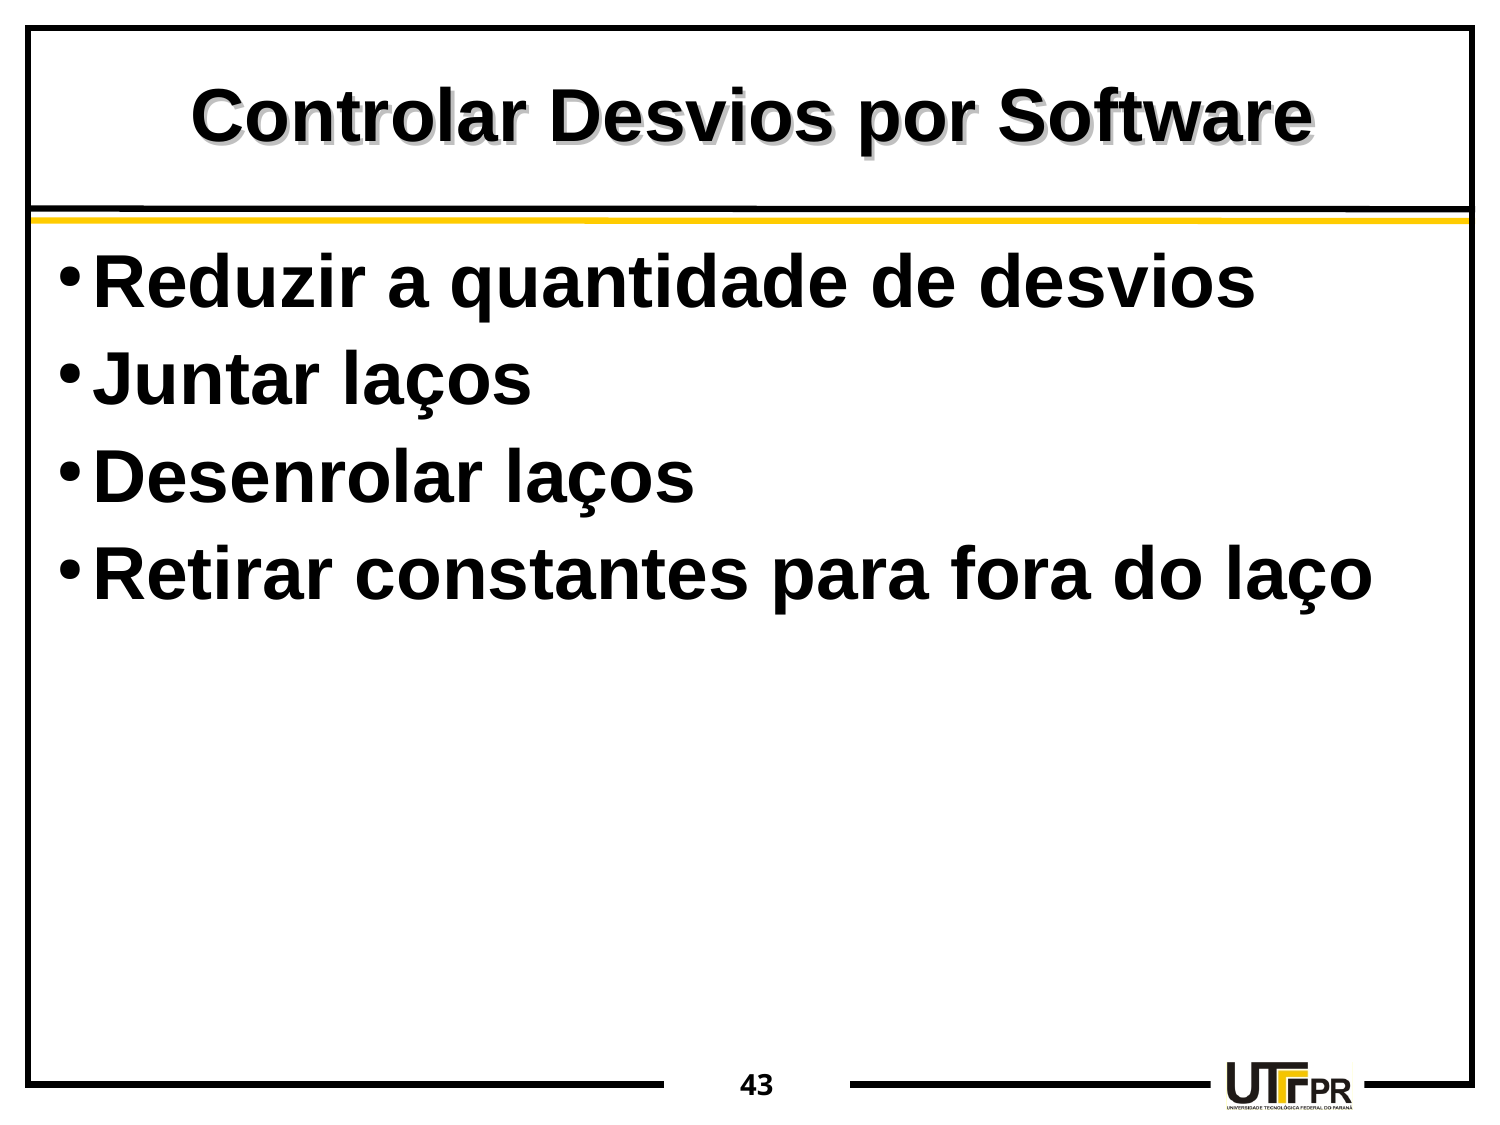

Controlar Desvios por Software
# Reduzir a quantidade de desvios
Juntar laços
Desenrolar laços
Retirar constantes para fora do laço